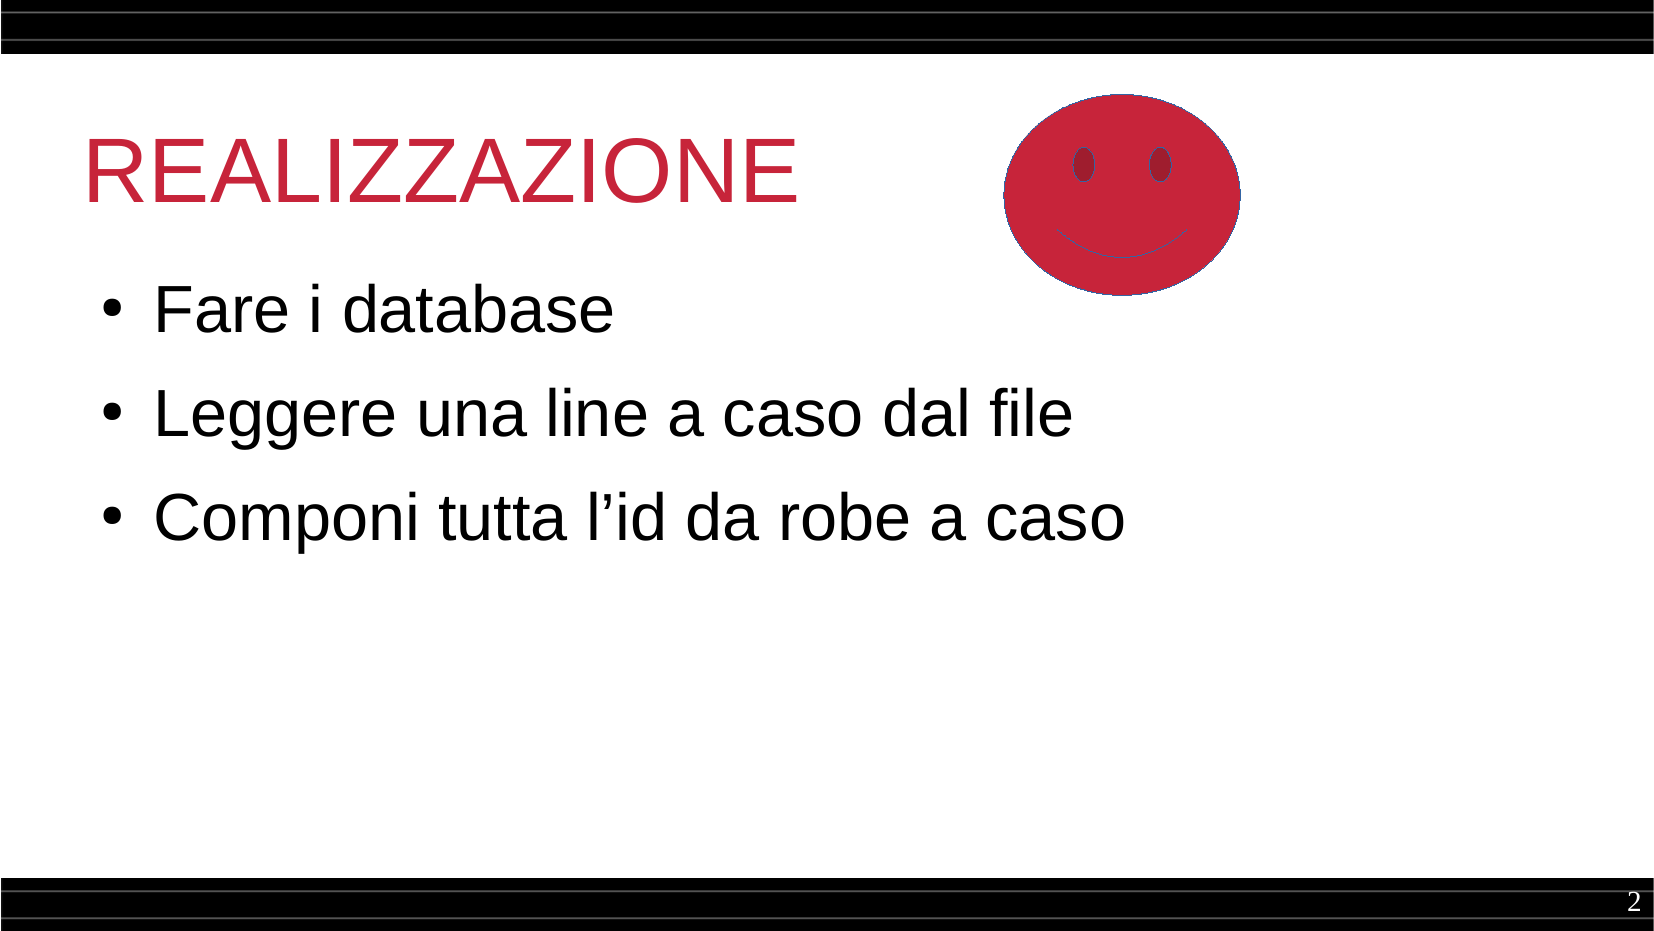

# REALIZZAZIONE
Fare i database
Leggere una line a caso dal file
Componi tutta l’id da robe a caso